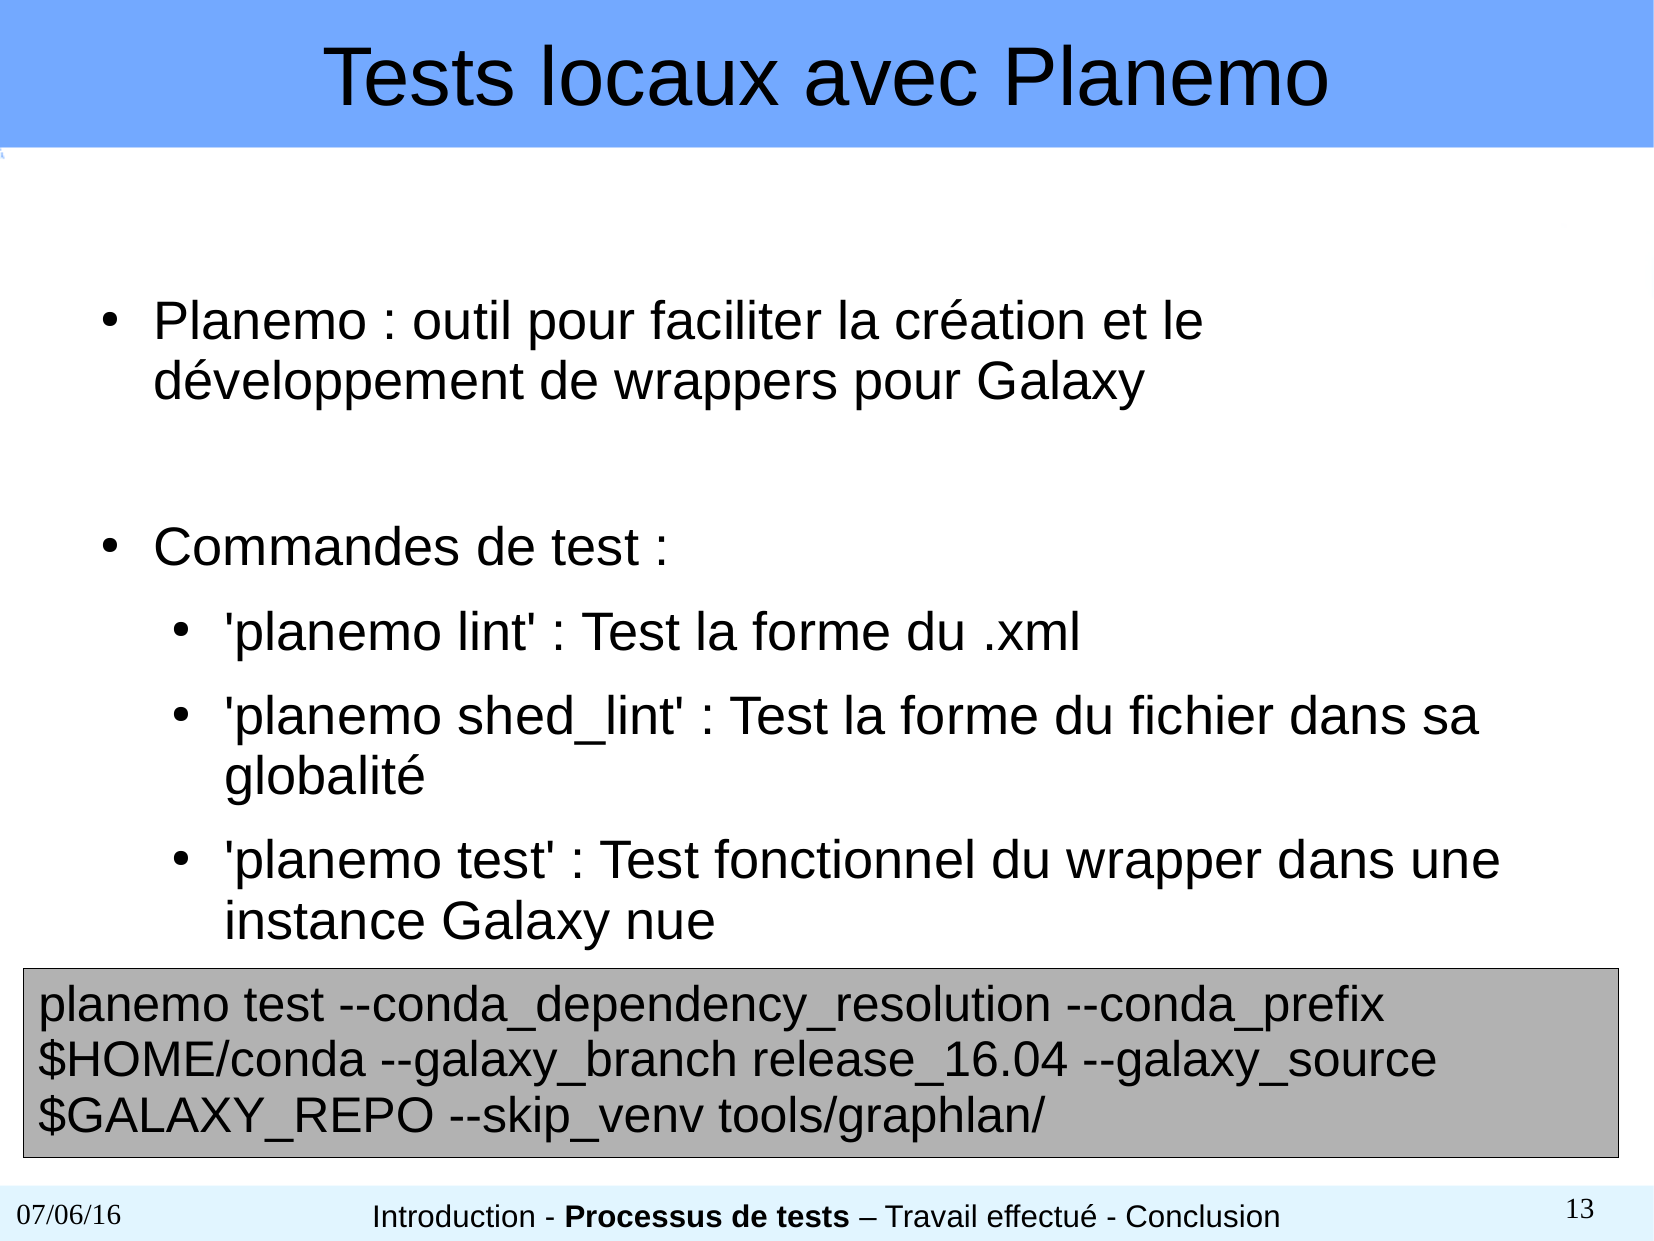

# Tests locaux avec Planemo
Planemo : outil pour faciliter la création et le développement de wrappers pour Galaxy
Commandes de test :
'planemo lint' : Test la forme du .xml
'planemo shed_lint' : Test la forme du fichier dans sa globalité
'planemo test' : Test fonctionnel du wrapper dans une instance Galaxy nue
planemo test --conda_dependency_resolution --conda_prefix $HOME/conda --galaxy_branch release_16.04 --galaxy_source $GALAXY_REPO --skip_venv tools/graphlan/